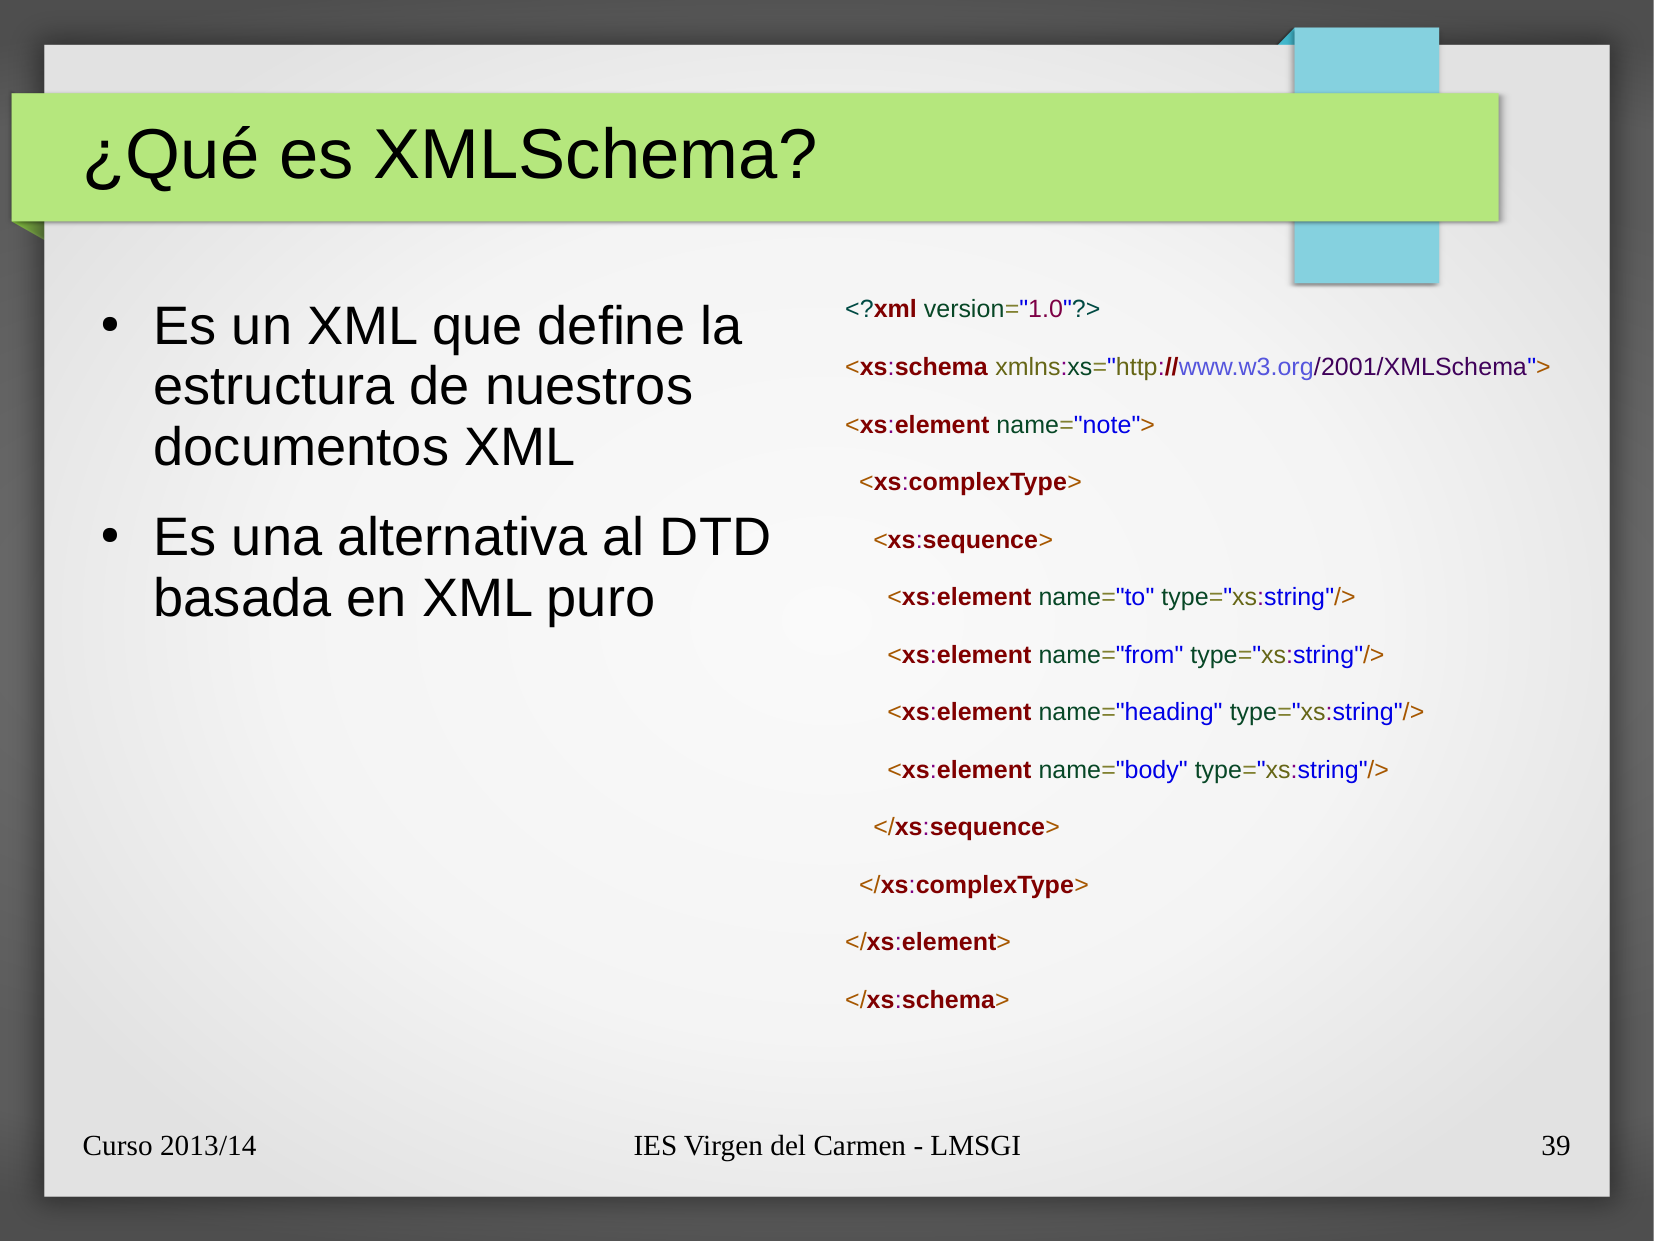

# ¿Qué es XMLSchema?
Es un XML que define la estructura de nuestros documentos XML
Es una alternativa al DTD basada en XML puro
<?xml version="1.0"?>
<xs:schema xmlns:xs="http://www.w3.org/2001/XMLSchema">
<xs:element name="note">
 <xs:complexType>
 <xs:sequence>
 <xs:element name="to" type="xs:string"/>
 <xs:element name="from" type="xs:string"/>
 <xs:element name="heading" type="xs:string"/>
 <xs:element name="body" type="xs:string"/>
 </xs:sequence>
 </xs:complexType>
</xs:element>
</xs:schema>
Curso 2013/14
IES Virgen del Carmen - LMSGI
39